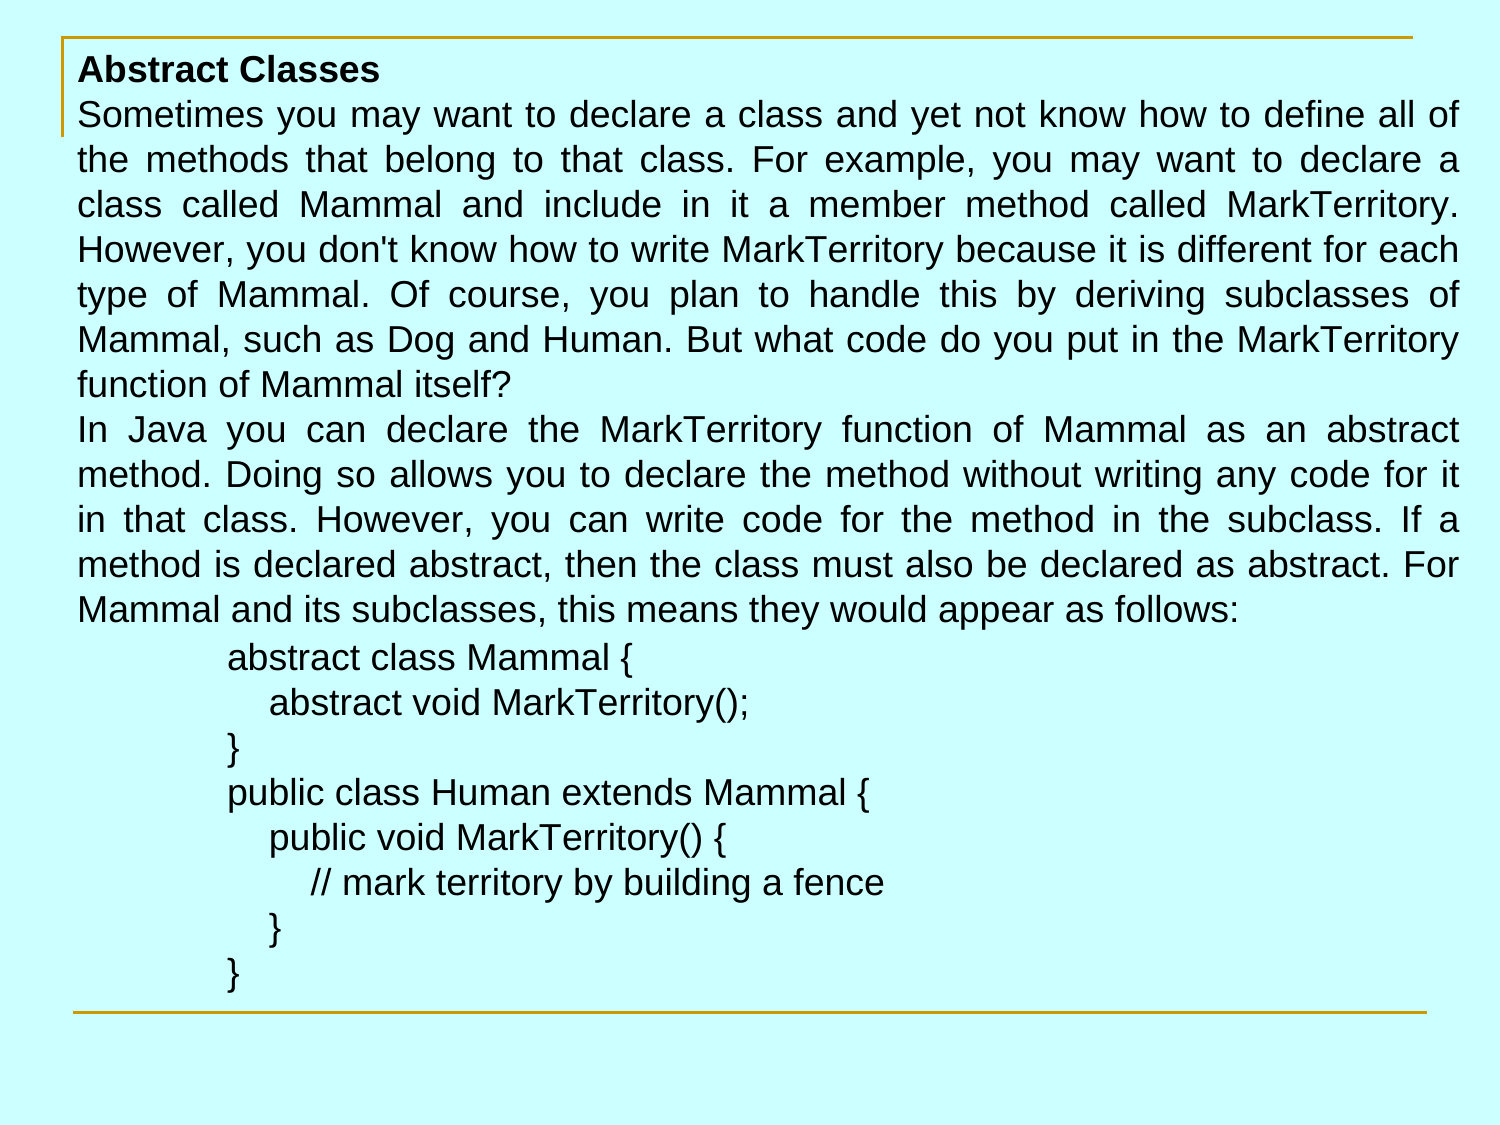

Abstract Classes
Sometimes you may want to declare a class and yet not know how to define all of the methods that belong to that class. For example, you may want to declare a class called Mammal and include in it a member method called MarkTerritory. However, you don't know how to write MarkTerritory because it is different for each type of Mammal. Of course, you plan to handle this by deriving subclasses of Mammal, such as Dog and Human. But what code do you put in the MarkTerritory function of Mammal itself?
In Java you can declare the MarkTerritory function of Mammal as an abstract method. Doing so allows you to declare the method without writing any code for it in that class. However, you can write code for the method in the subclass. If a method is declared abstract, then the class must also be declared as abstract. For Mammal and its subclasses, this means they would appear as follows:
abstract class Mammal {
    abstract void MarkTerritory();
}
public class Human extends Mammal {
    public void MarkTerritory() {
        // mark territory by building a fence
    }
}